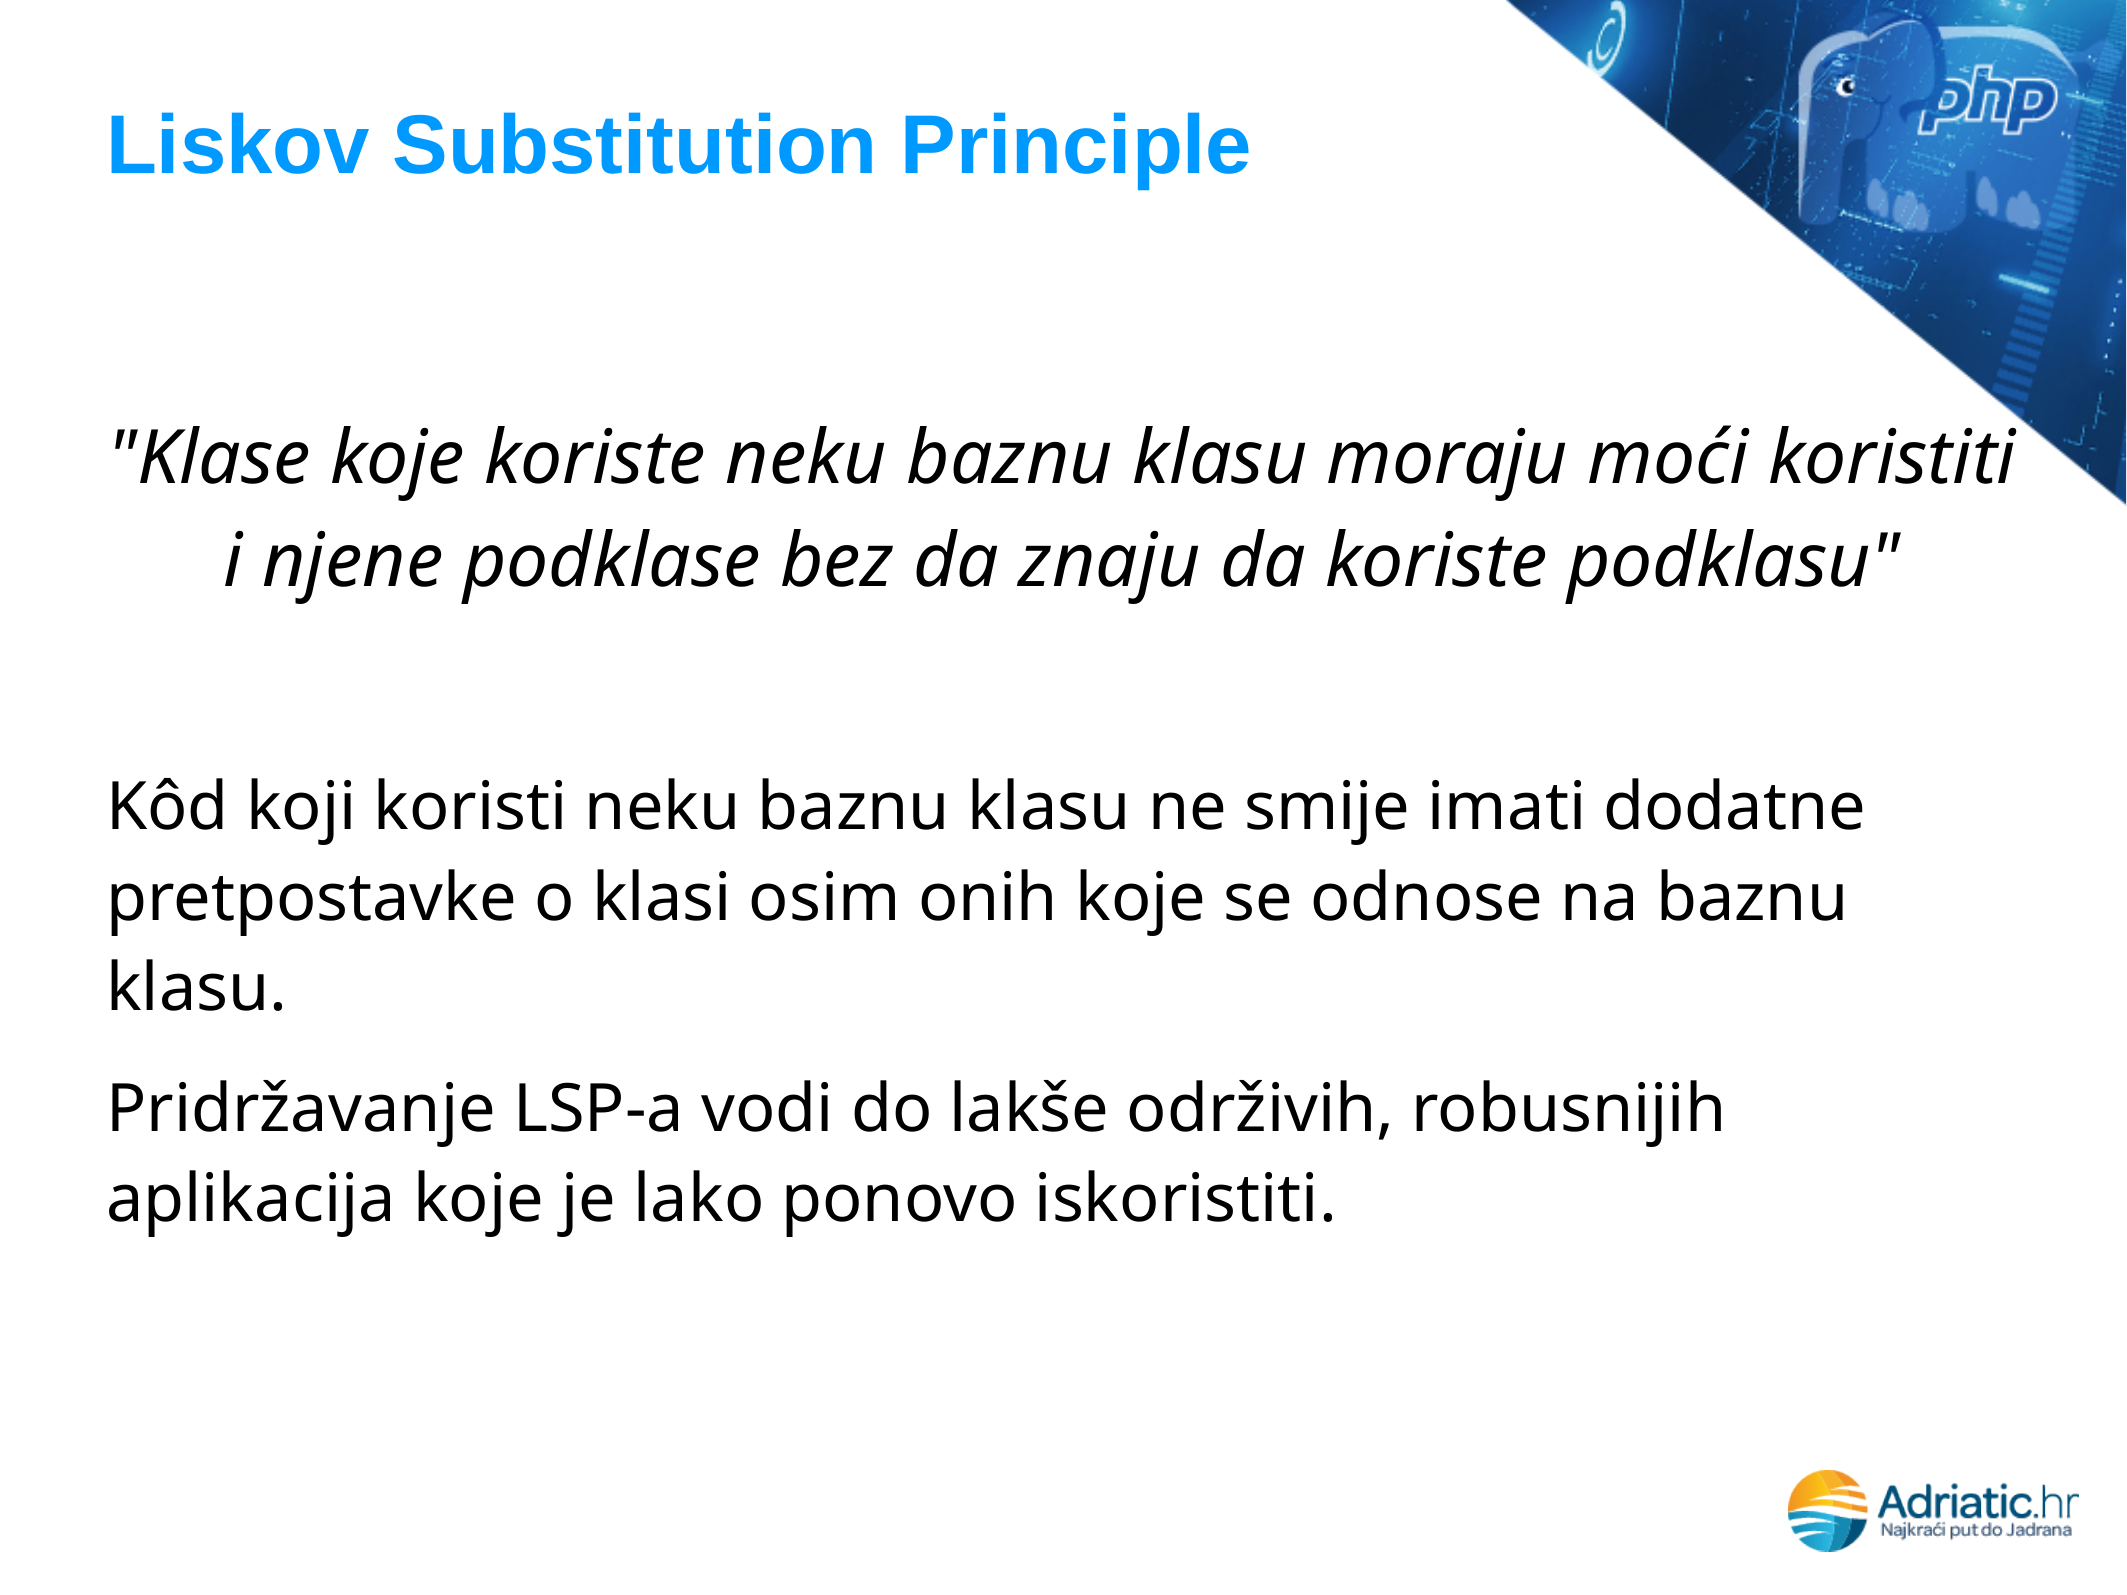

# Liskov Substitution Principle
"Klase koje koriste neku baznu klasu moraju moći koristiti i njene podklase bez da znaju da koriste podklasu"
Kôd koji koristi neku baznu klasu ne smije imati dodatne pretpostavke o klasi osim onih koje se odnose na baznu klasu.
Pridržavanje LSP-a vodi do lakše održivih, robusnijih aplikacija koje je lako ponovo iskoristiti.